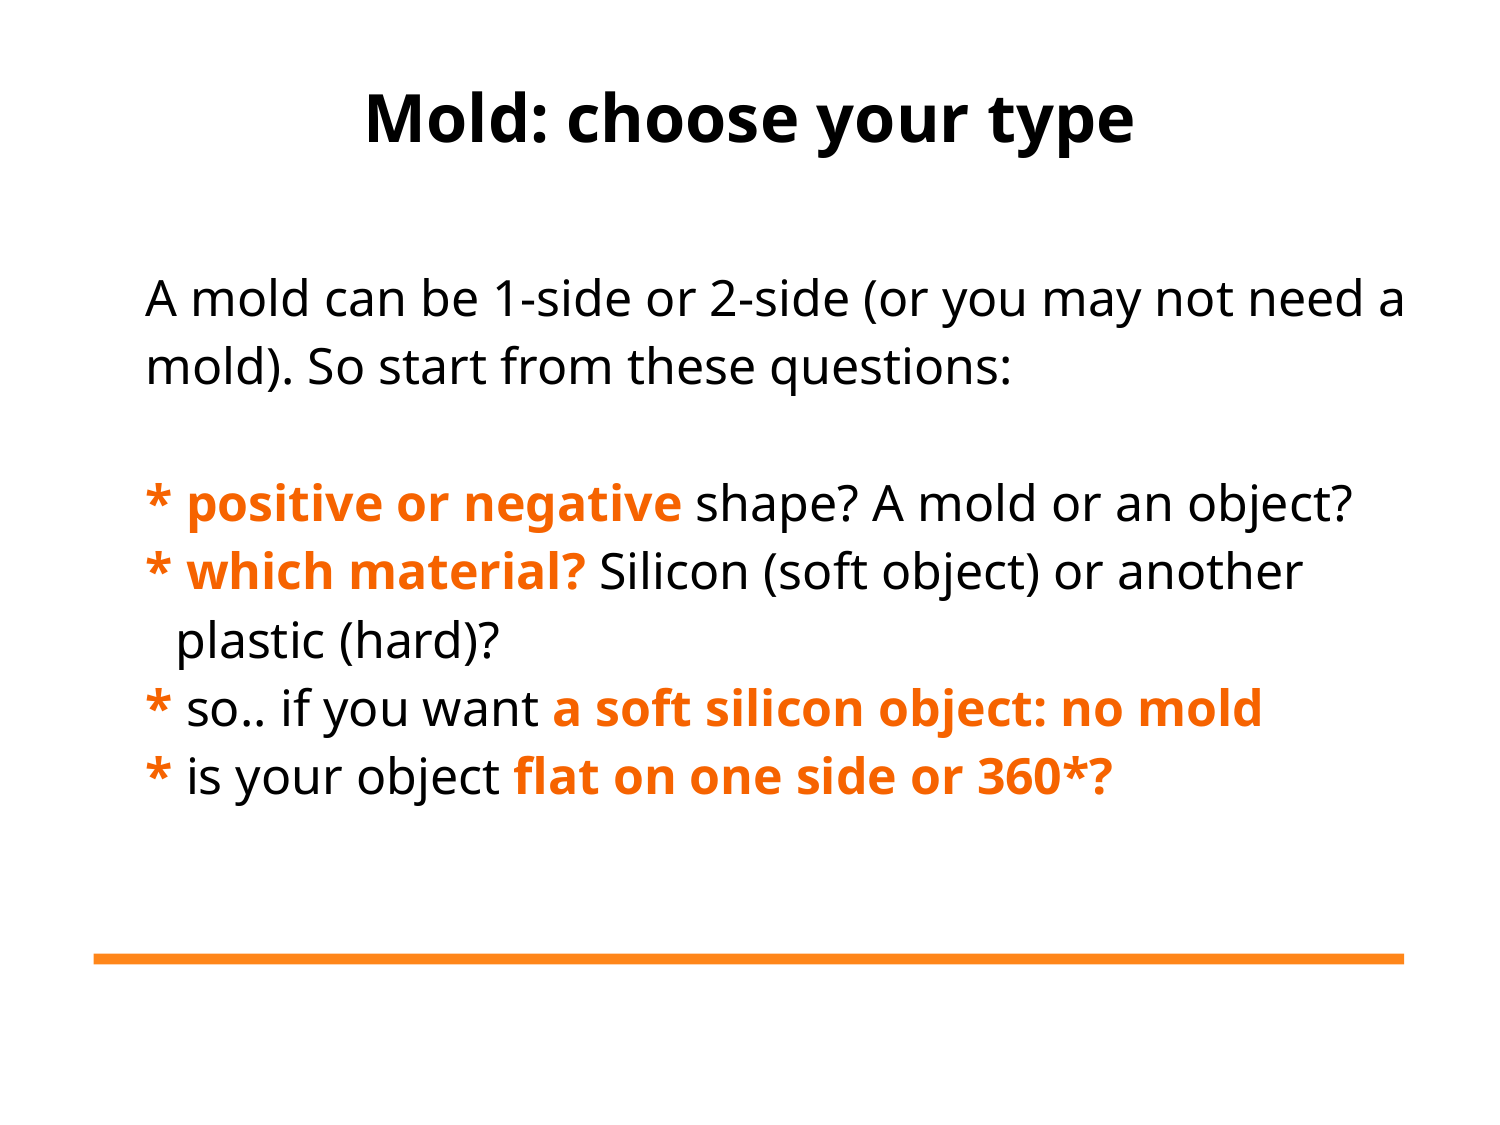

# Mold: choose your type
A mold can be 1-side or 2-side (or you may not need a mold). So start from these questions:
* positive or negative shape? A mold or an object?
* which material? Silicon (soft object) or another plastic (hard)?
* so.. if you want a soft silicon object: no mold
* is your object flat on one side or 360*?